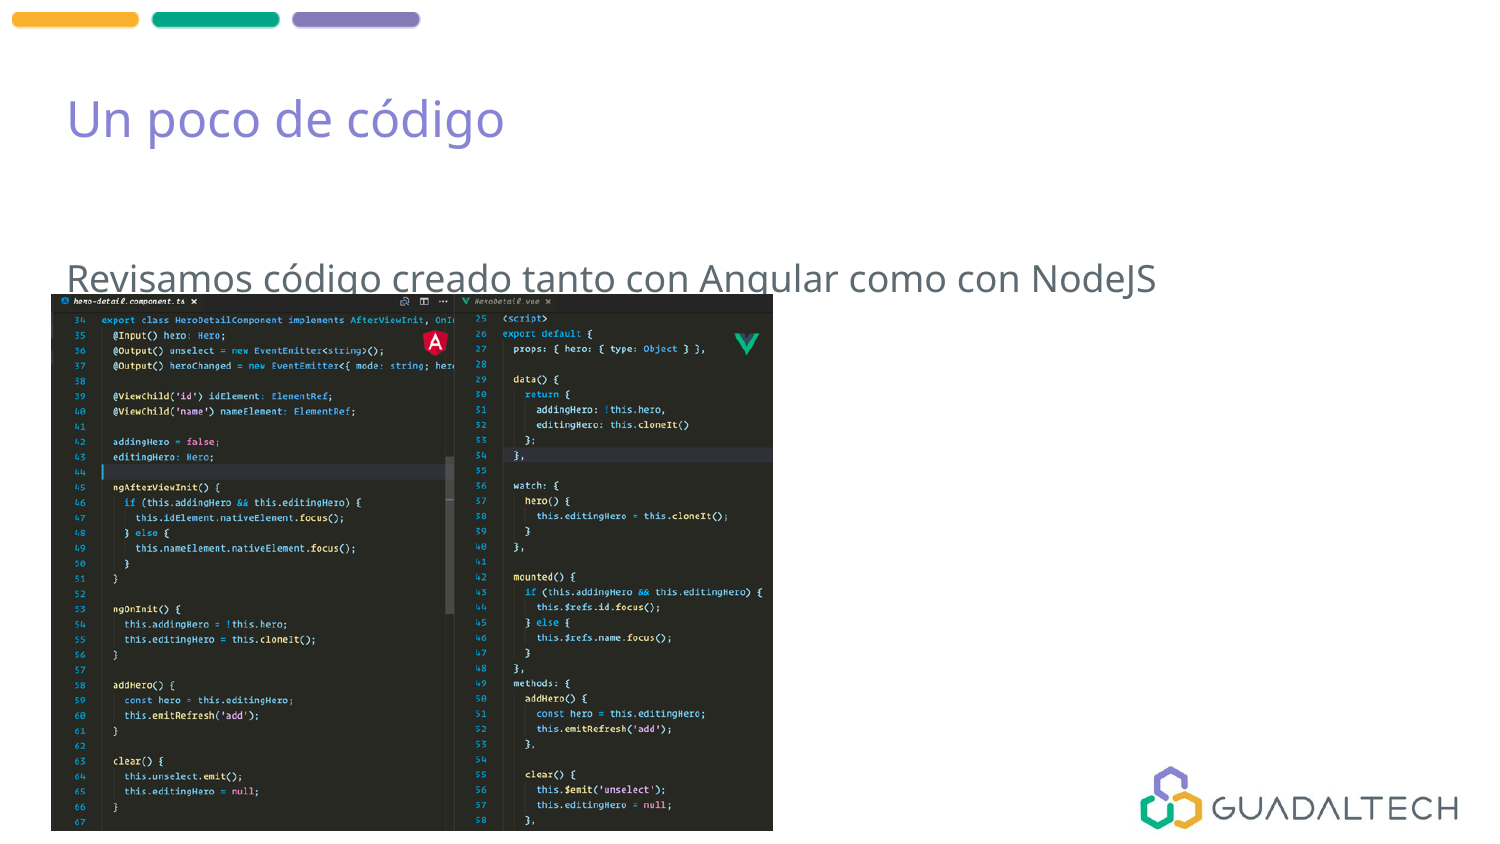

# Un poco de código
Revisamos código creado tanto con Angular como con NodeJS